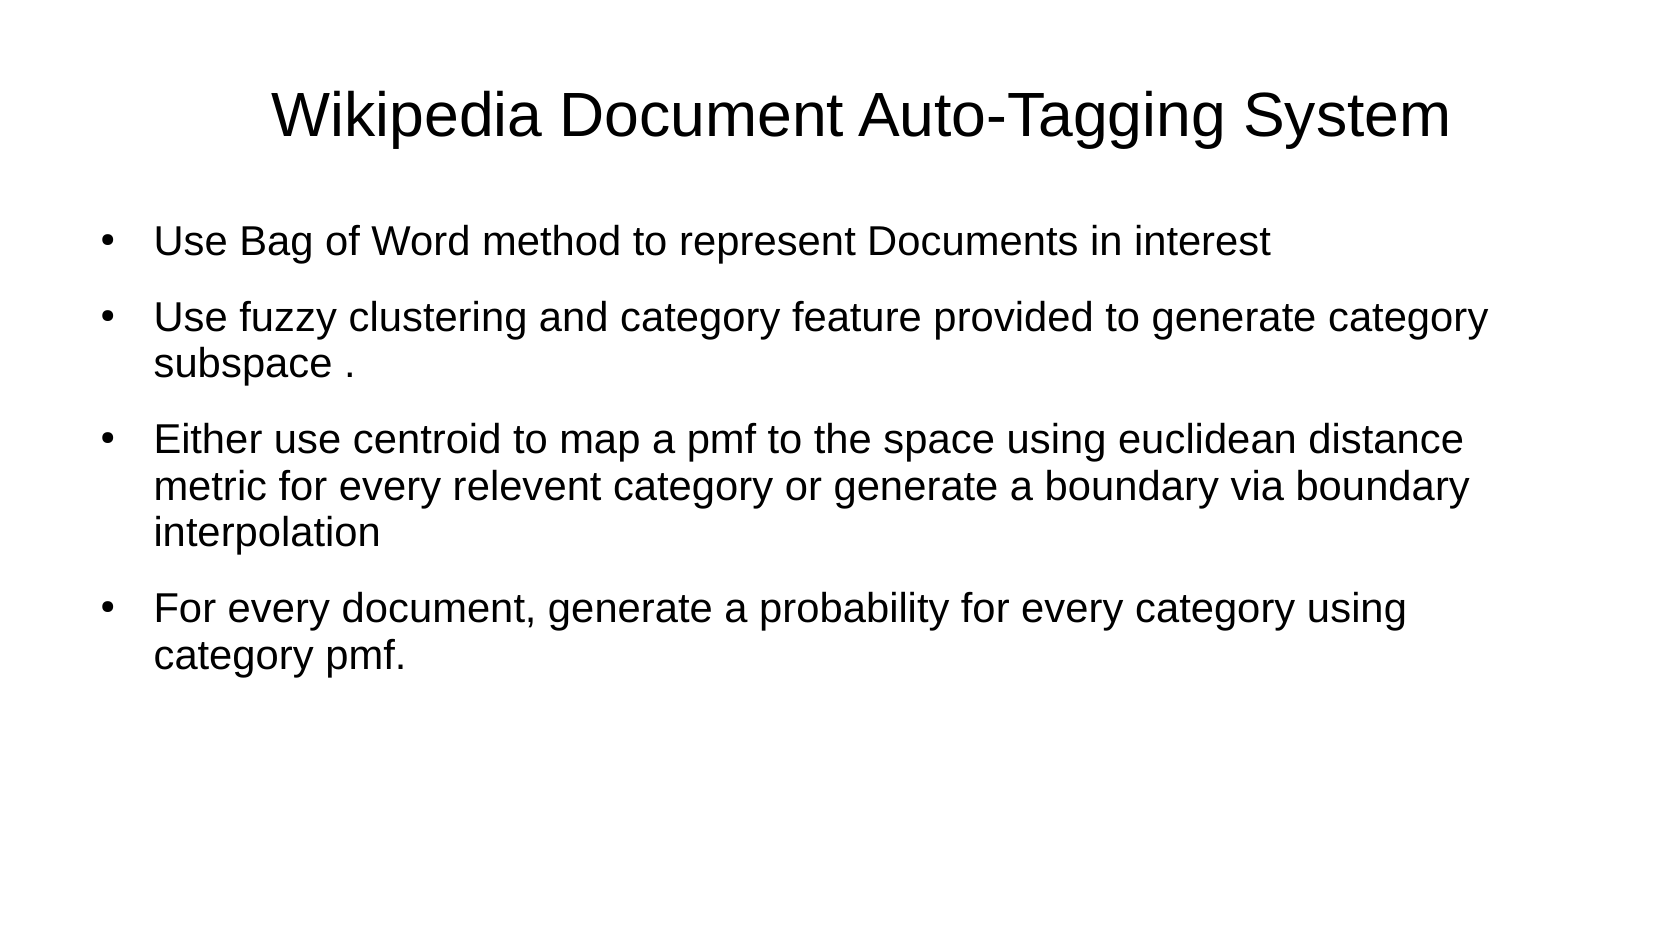

# Wikipedia Document Auto-Tagging System
Use Bag of Word method to represent Documents in interest
Use fuzzy clustering and category feature provided to generate category subspace .
Either use centroid to map a pmf to the space using euclidean distance metric for every relevent category or generate a boundary via boundary interpolation
For every document, generate a probability for every category using category pmf.